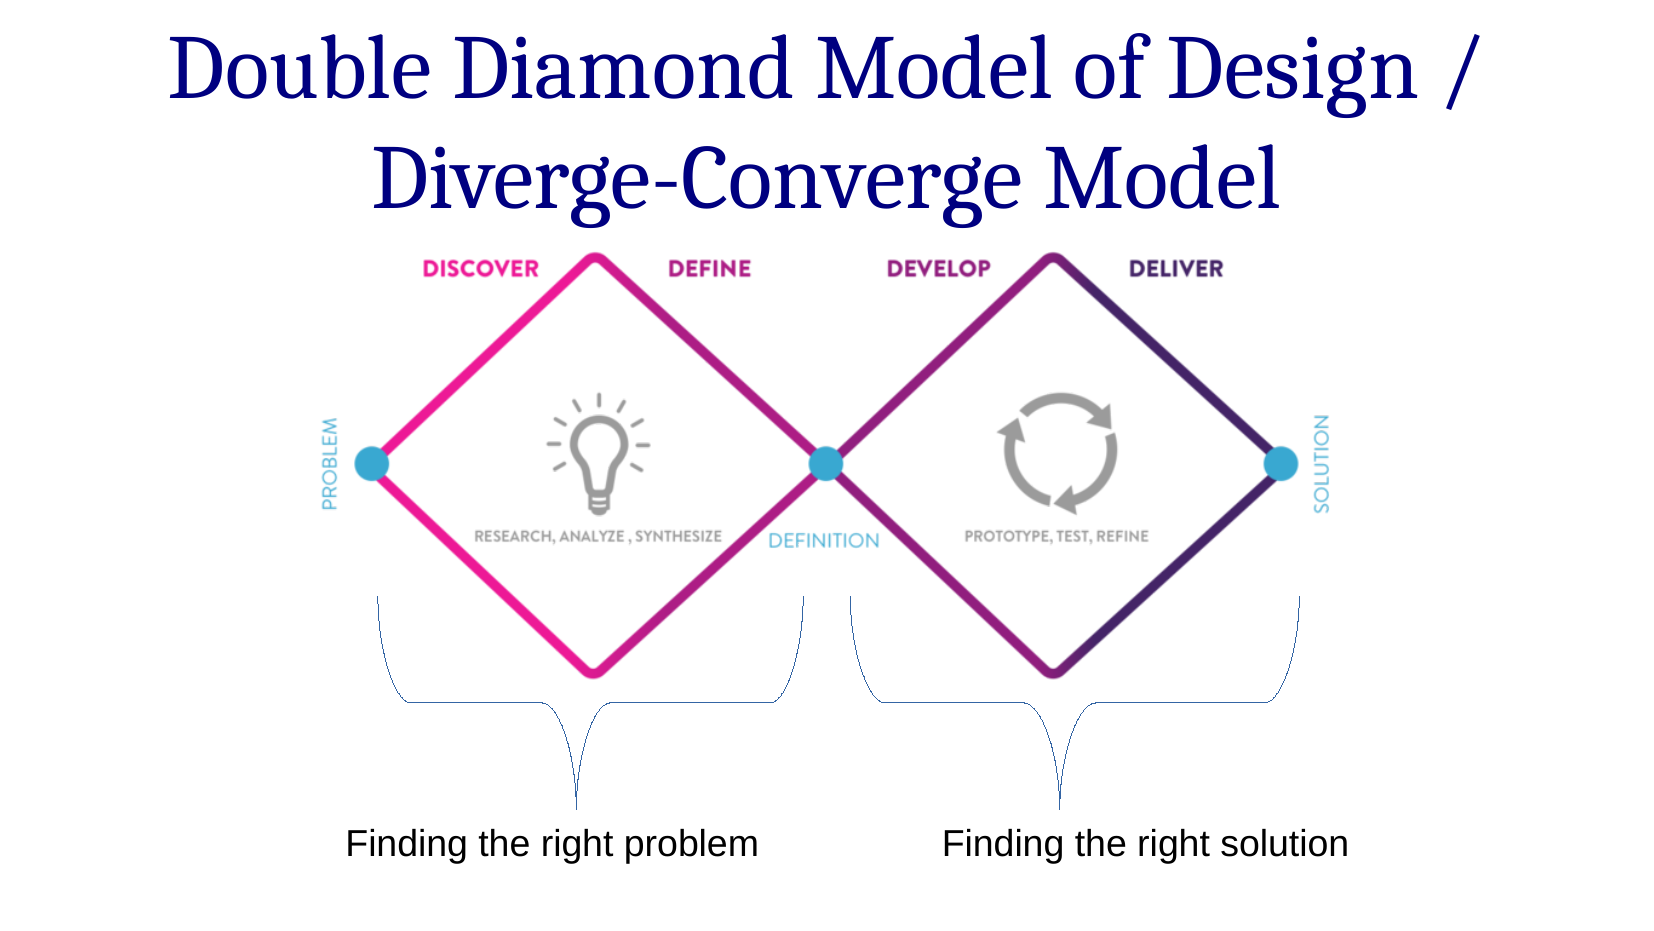

# Double Diamond Model of Design / Diverge-Converge Model
Finding the right problem
Finding the right solution